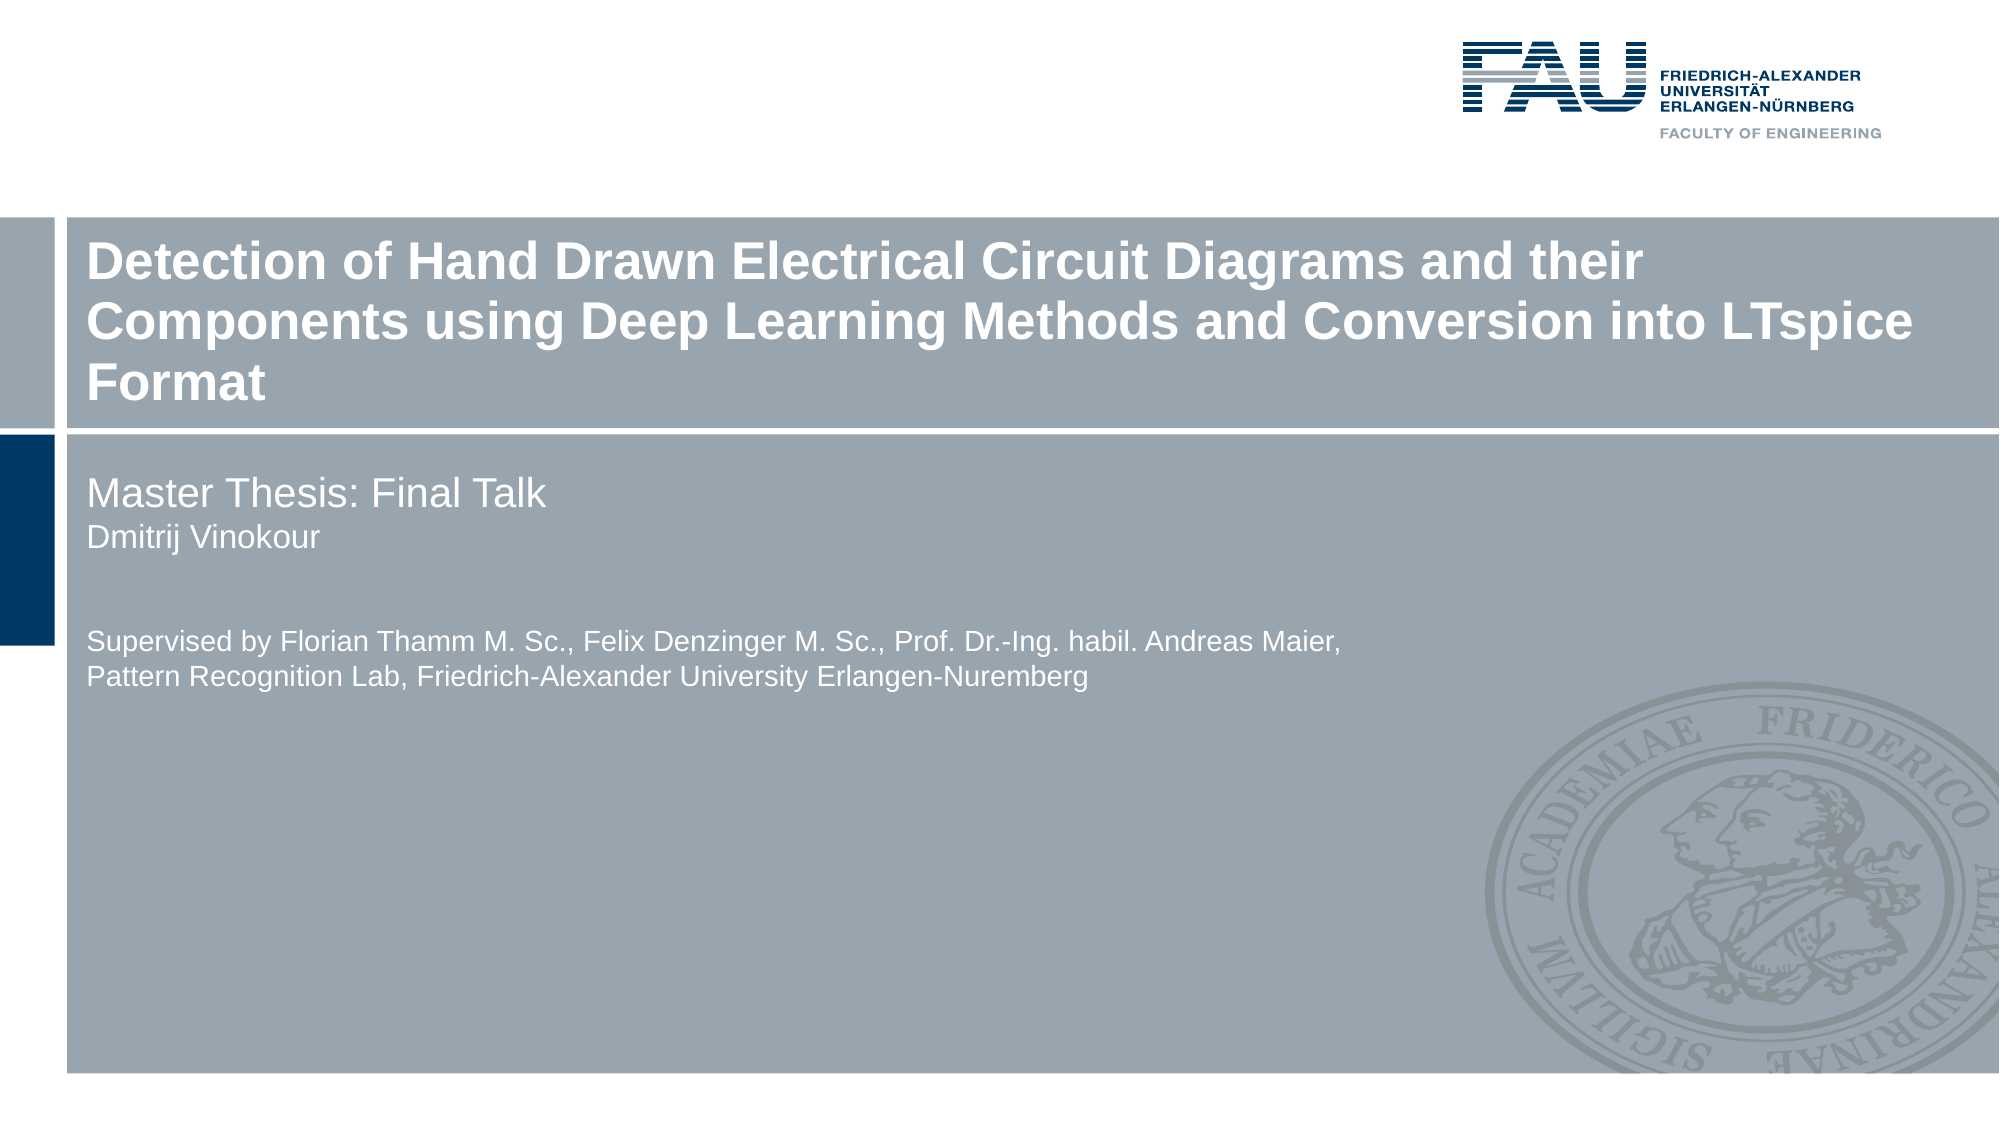

Detection of Hand Drawn Electrical Circuit Diagrams and their Components using Deep Learning Methods and Conversion into LTspice Format
Master Thesis: Final Talk
Dmitrij Vinokour
Supervised by Florian Thamm M. Sc., Felix Denzinger M. Sc., Prof. Dr.-Ing. habil. Andreas Maier,
Pattern Recognition Lab, Friedrich-Alexander University Erlangen-Nuremberg